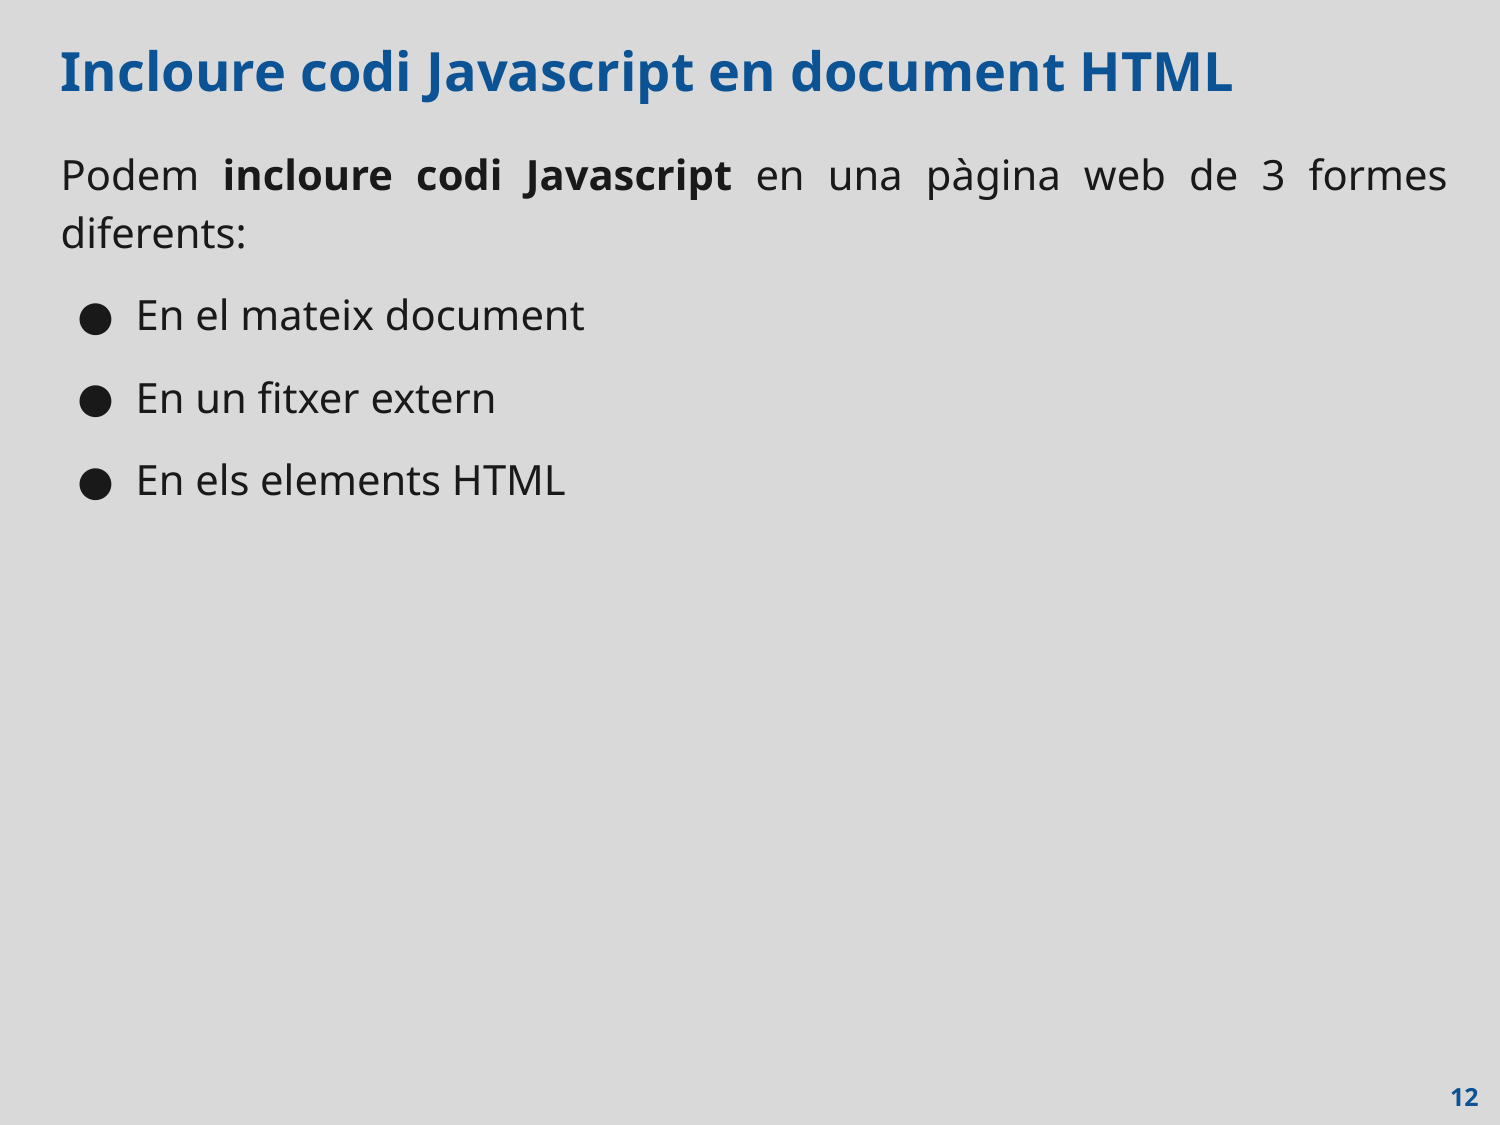

# Incloure codi Javascript en document HTML
Podem incloure codi Javascript en una pàgina web de 3 formes diferents:
En el mateix document
En un fitxer extern
En els elements HTML